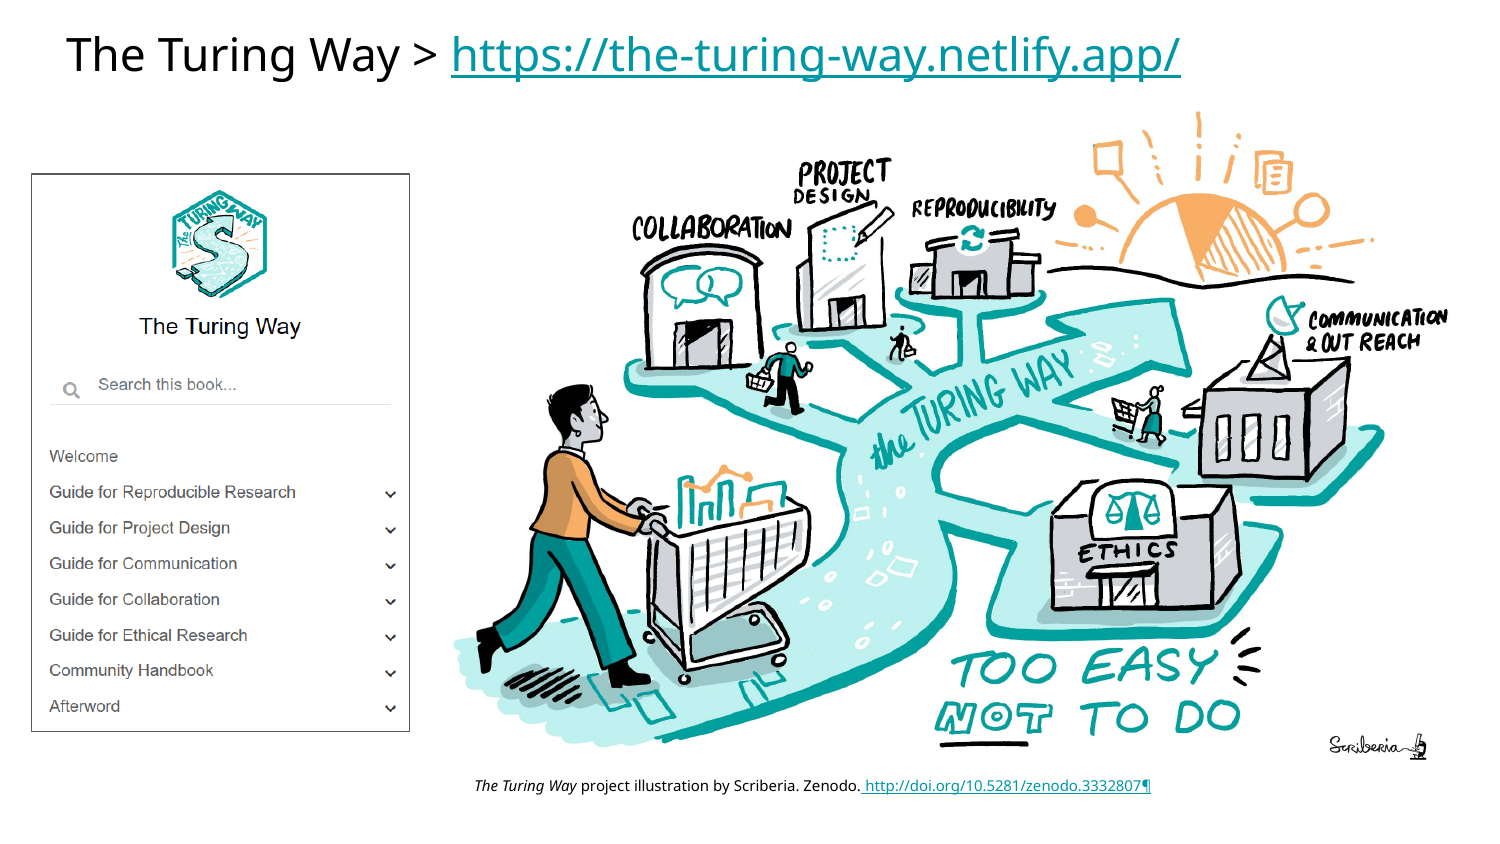

# The Turing Way > https://the-turing-way.netlify.app/
The Turing Way project illustration by Scriberia. Zenodo. http://doi.org/10.5281/zenodo.3332807¶